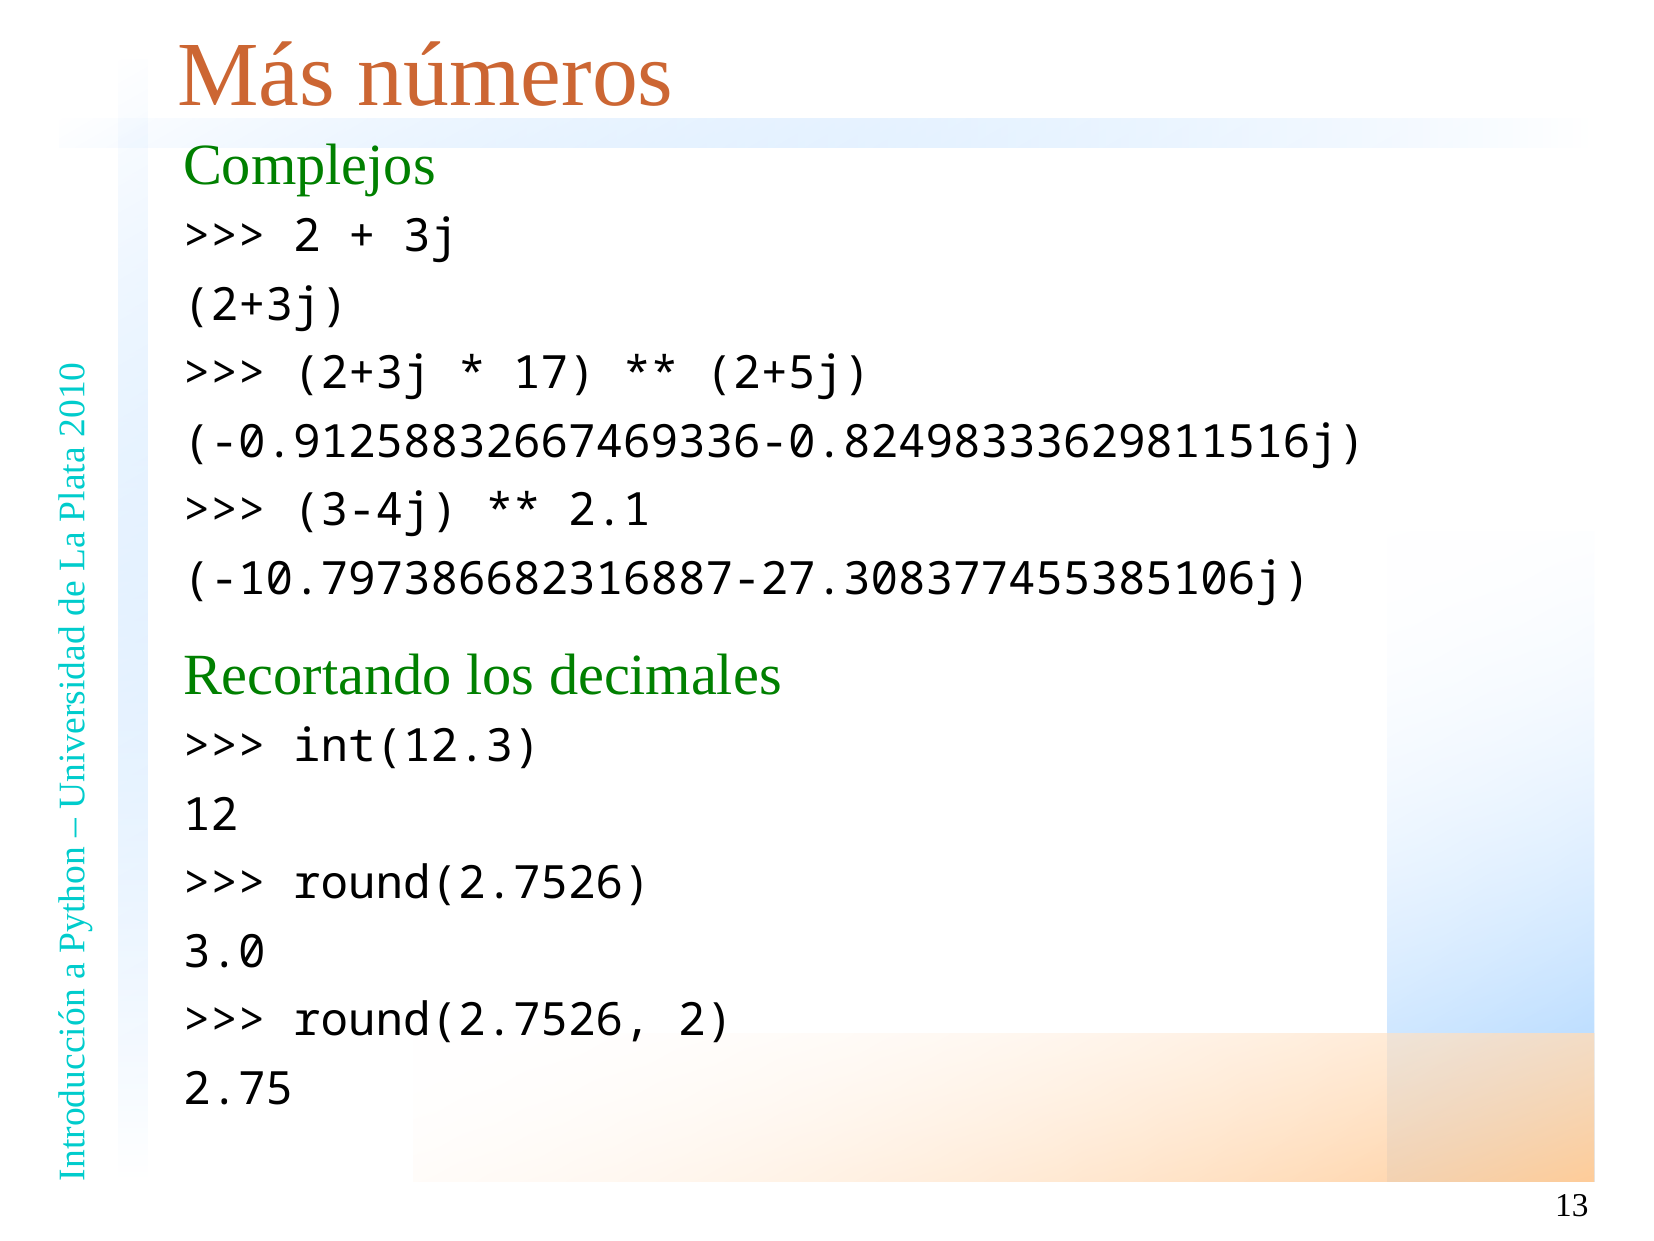

# Más números
Complejos
>>> 2 + 3j
(2+3j)
>>> (2+3j * 17) ** (2+5j)
(-0.91258832667469336-0.82498333629811516j)
>>> (3-4j) ** 2.1
(-10.797386682316887-27.308377455385106j)
Recortando los decimales
>>> int(12.3)
12
>>> round(2.7526)
3.0
>>> round(2.7526, 2)
2.75